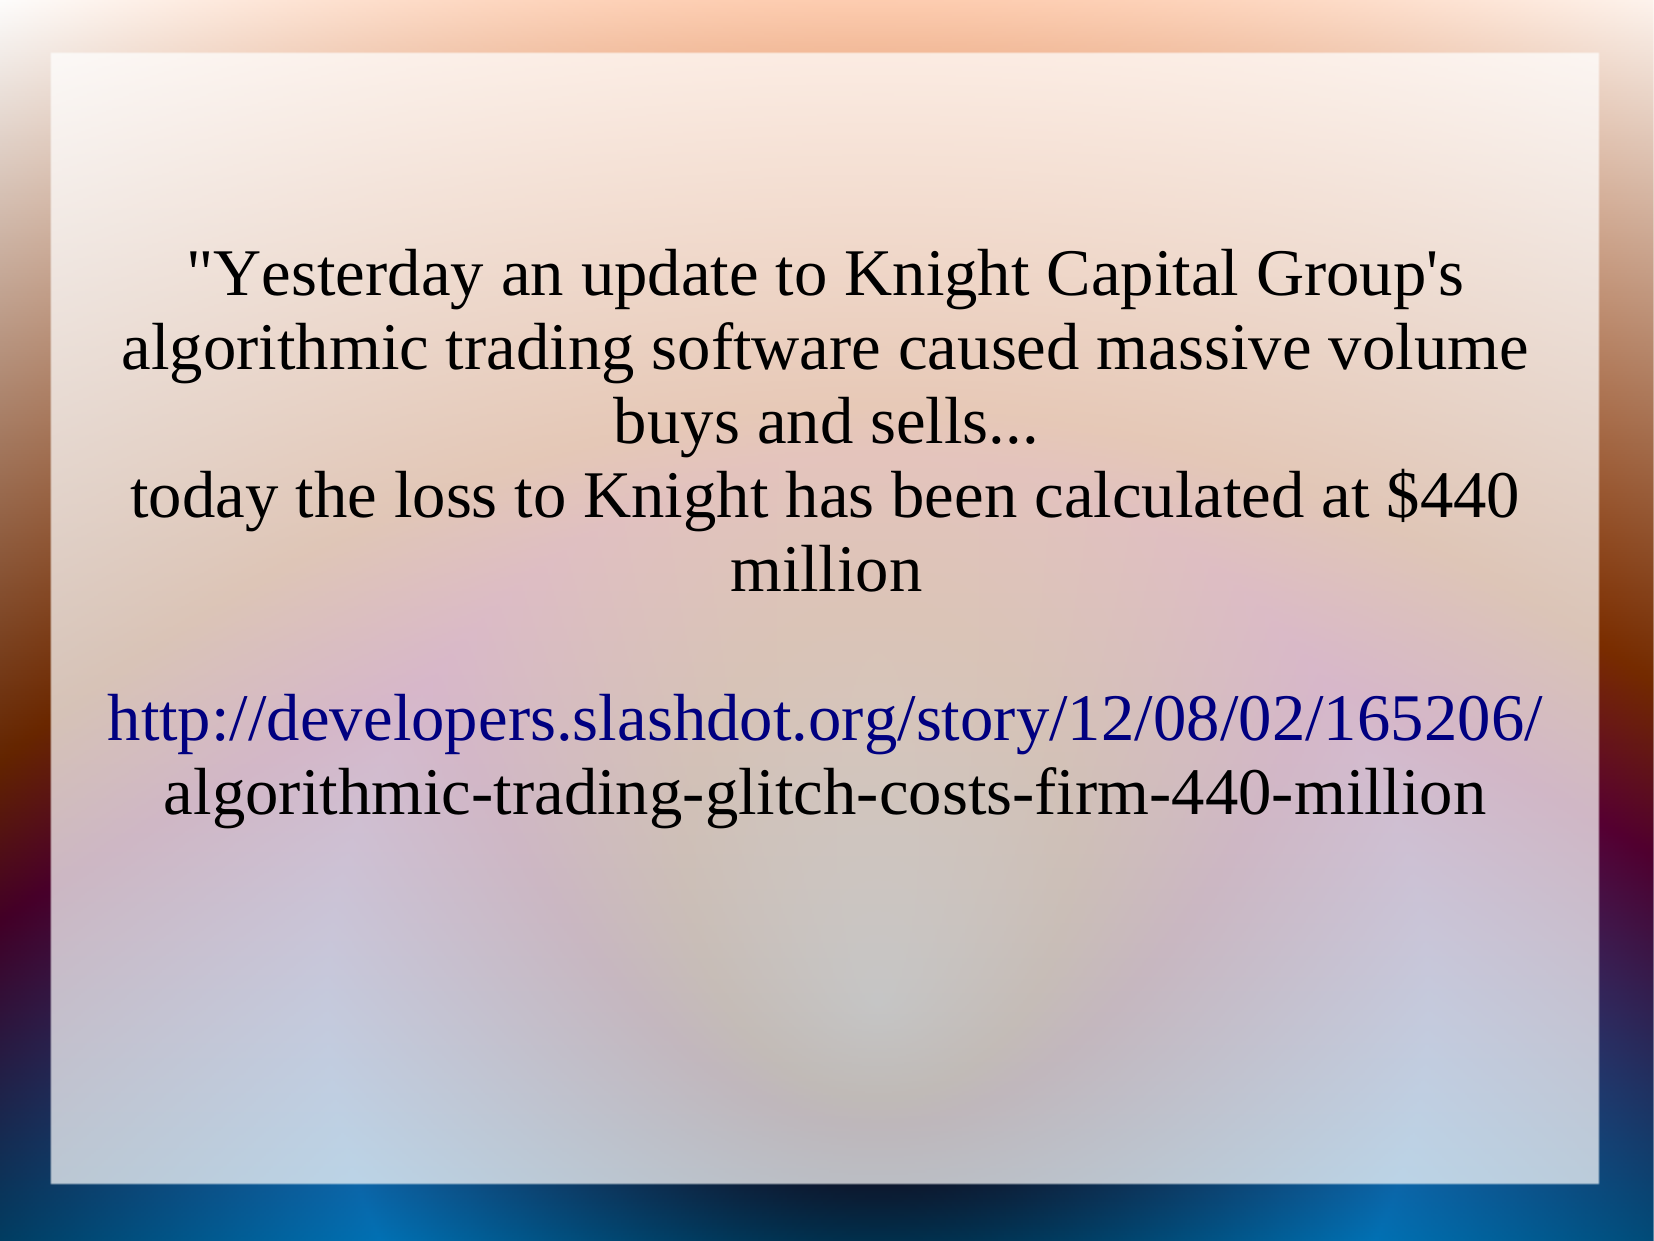

# "Yesterday an update to Knight Capital Group's algorithmic trading software caused massive volume buys and sells...
today the loss to Knight has been calculated at $440 million
http://developers.slashdot.org/story/12/08/02/165206/
algorithmic-trading-glitch-costs-firm-440-million